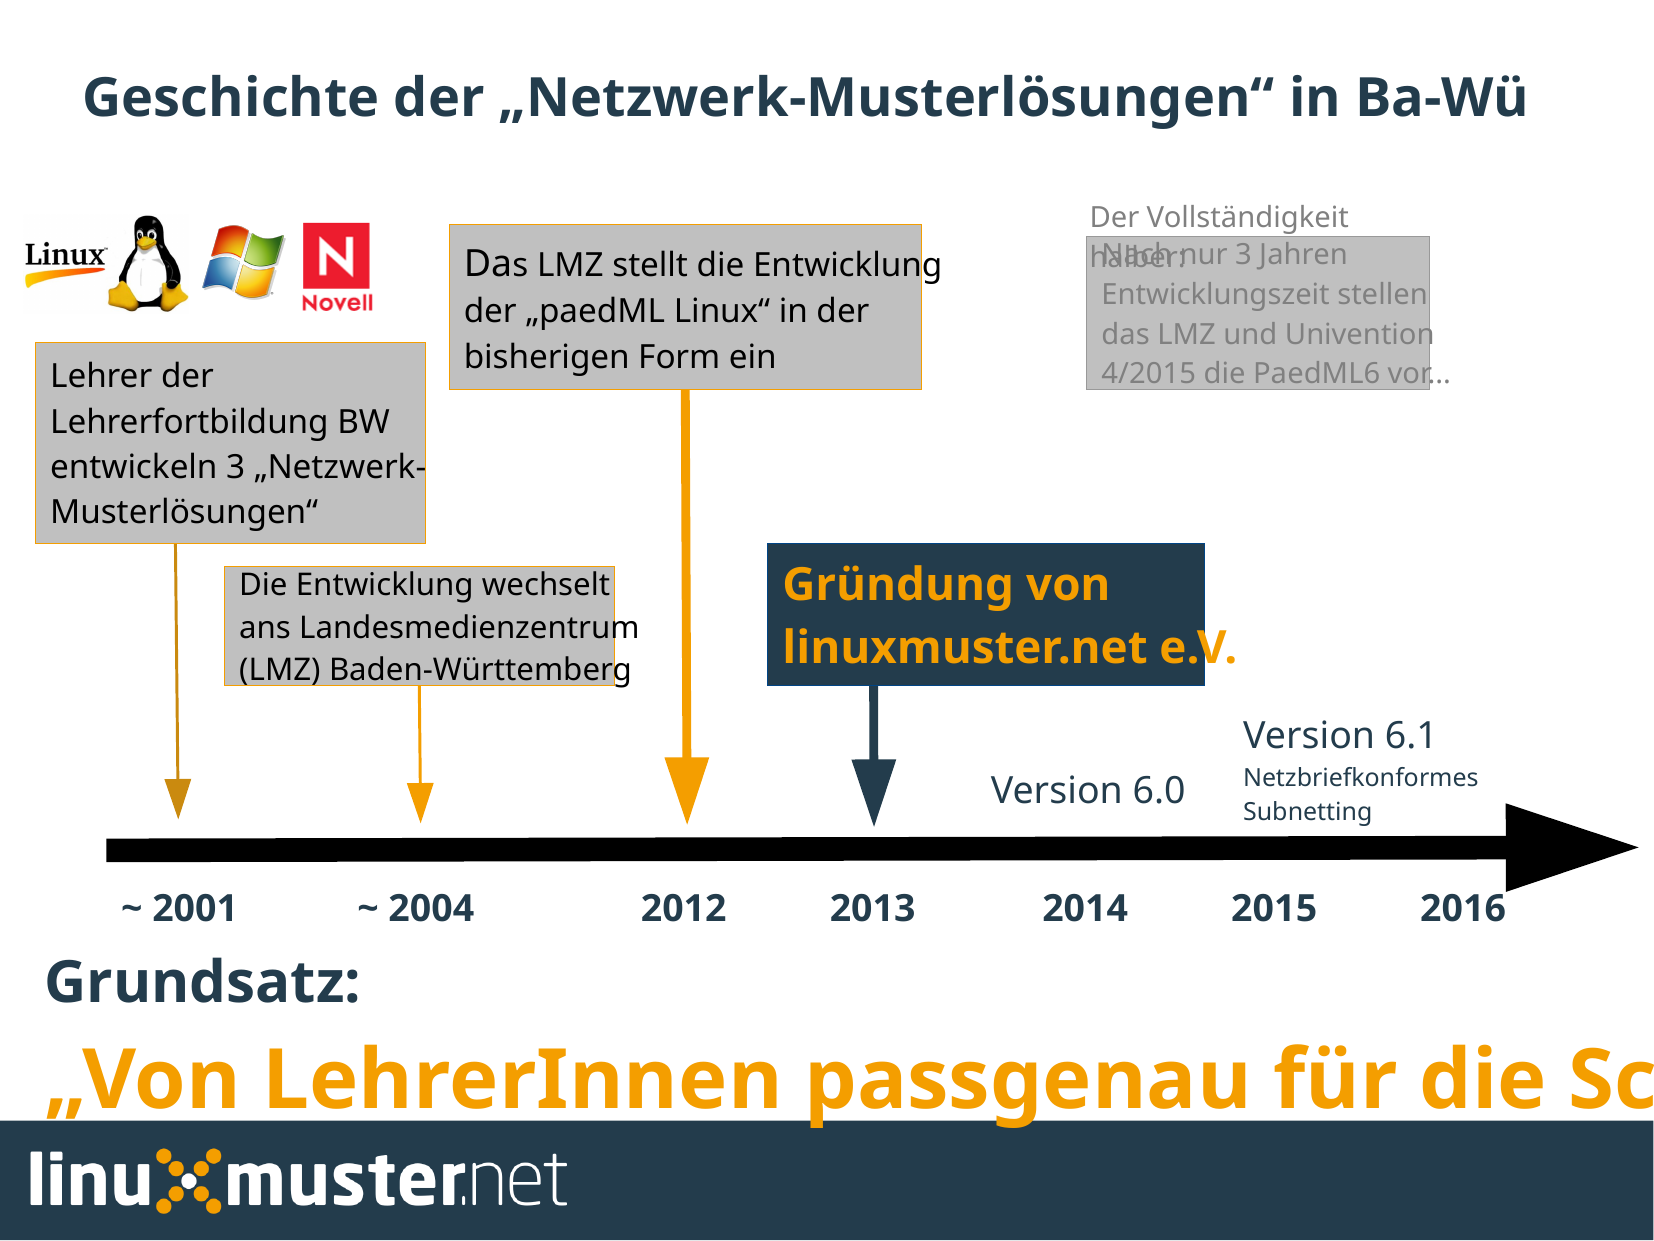

# Geschichte der „Netzwerk-Musterlösungen“ in Ba-Wü
Der Vollständigkeit halber:
Das LMZ stellt die Entwicklung
der „paedML Linux“ in der
bisherigen Form ein
Nach nur 3 Jahren
Entwicklungszeit stellen
das LMZ und Univention
4/2015 die PaedML6 vor...
Lehrer der
Lehrerfortbildung BW
entwickeln 3 „Netzwerk-
Musterlösungen“
Gründung von
linuxmuster.net e.V.
Die Entwicklung wechselt
ans Landesmedienzentrum
(LMZ) Baden-Württemberg
Version 6.1
Netzbriefkonformes
Subnetting
Version 6.0
~ 2001
~ 2004
2012
2013
2014
2015
2016
Grundsatz:
„Von LehrerInnen passgenau für die Schule“